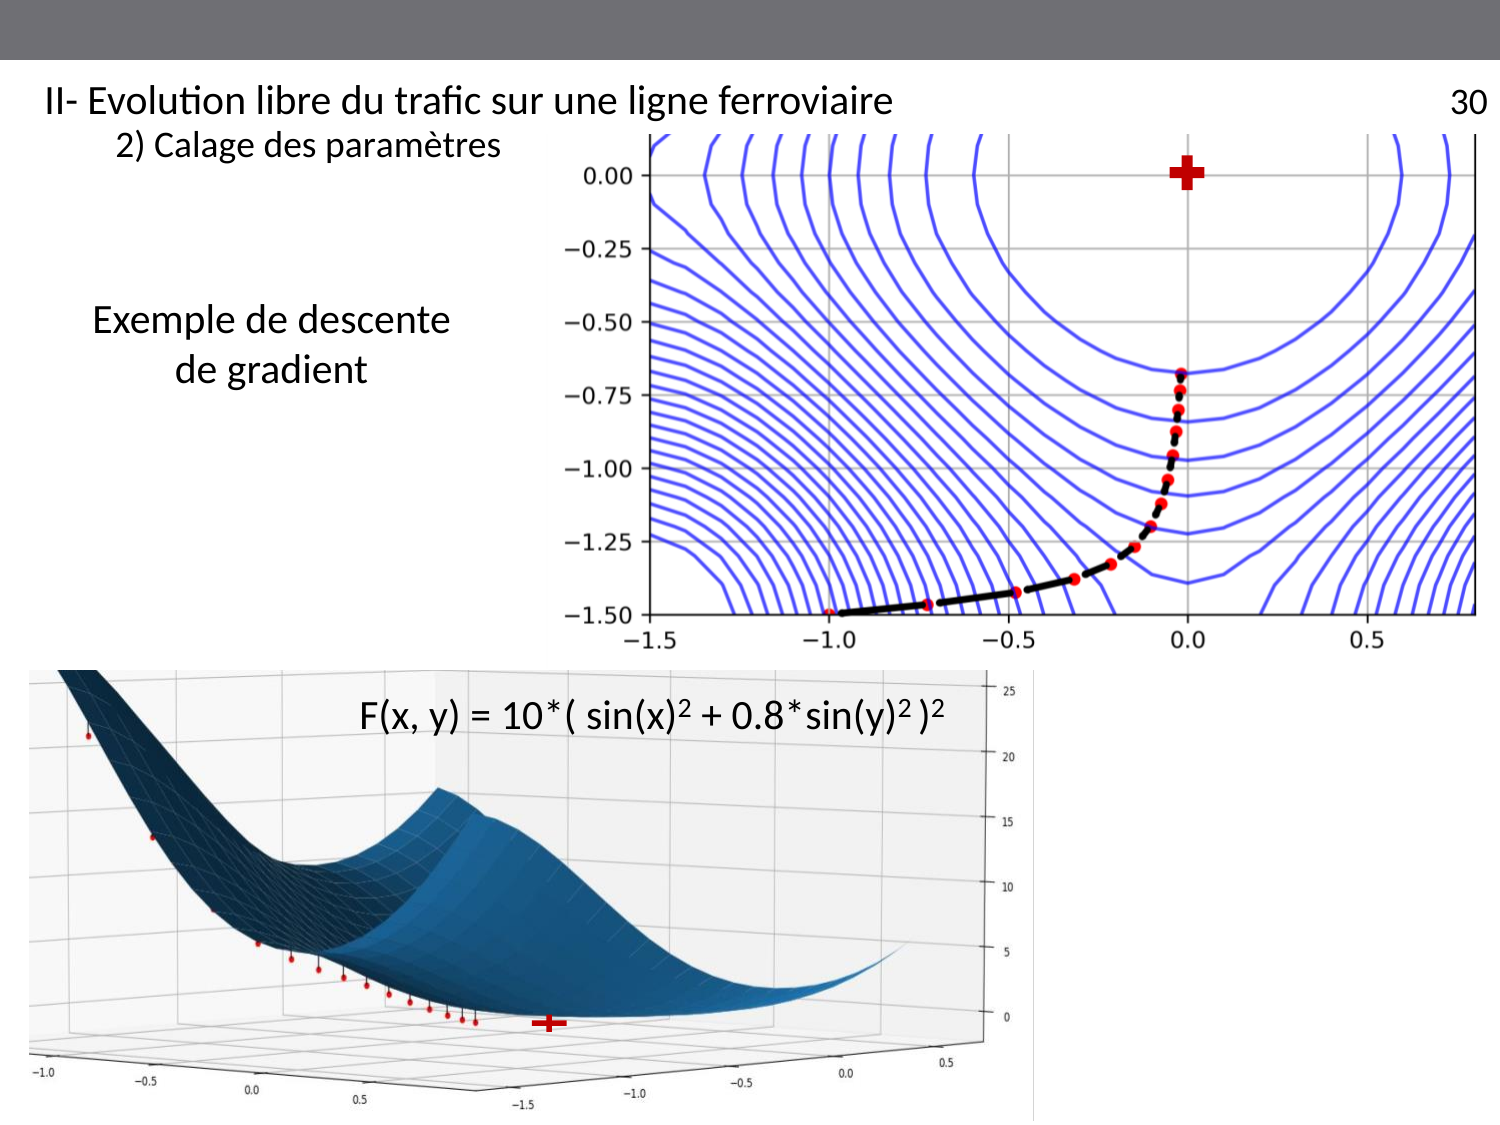

II- Evolution libre du trafic sur une ligne ferroviaire
30
2) Calage des paramètres
Exemple de descente de gradient
F(x, y) = 10*( sin(x)2 + 0.8*sin(y)2 )2